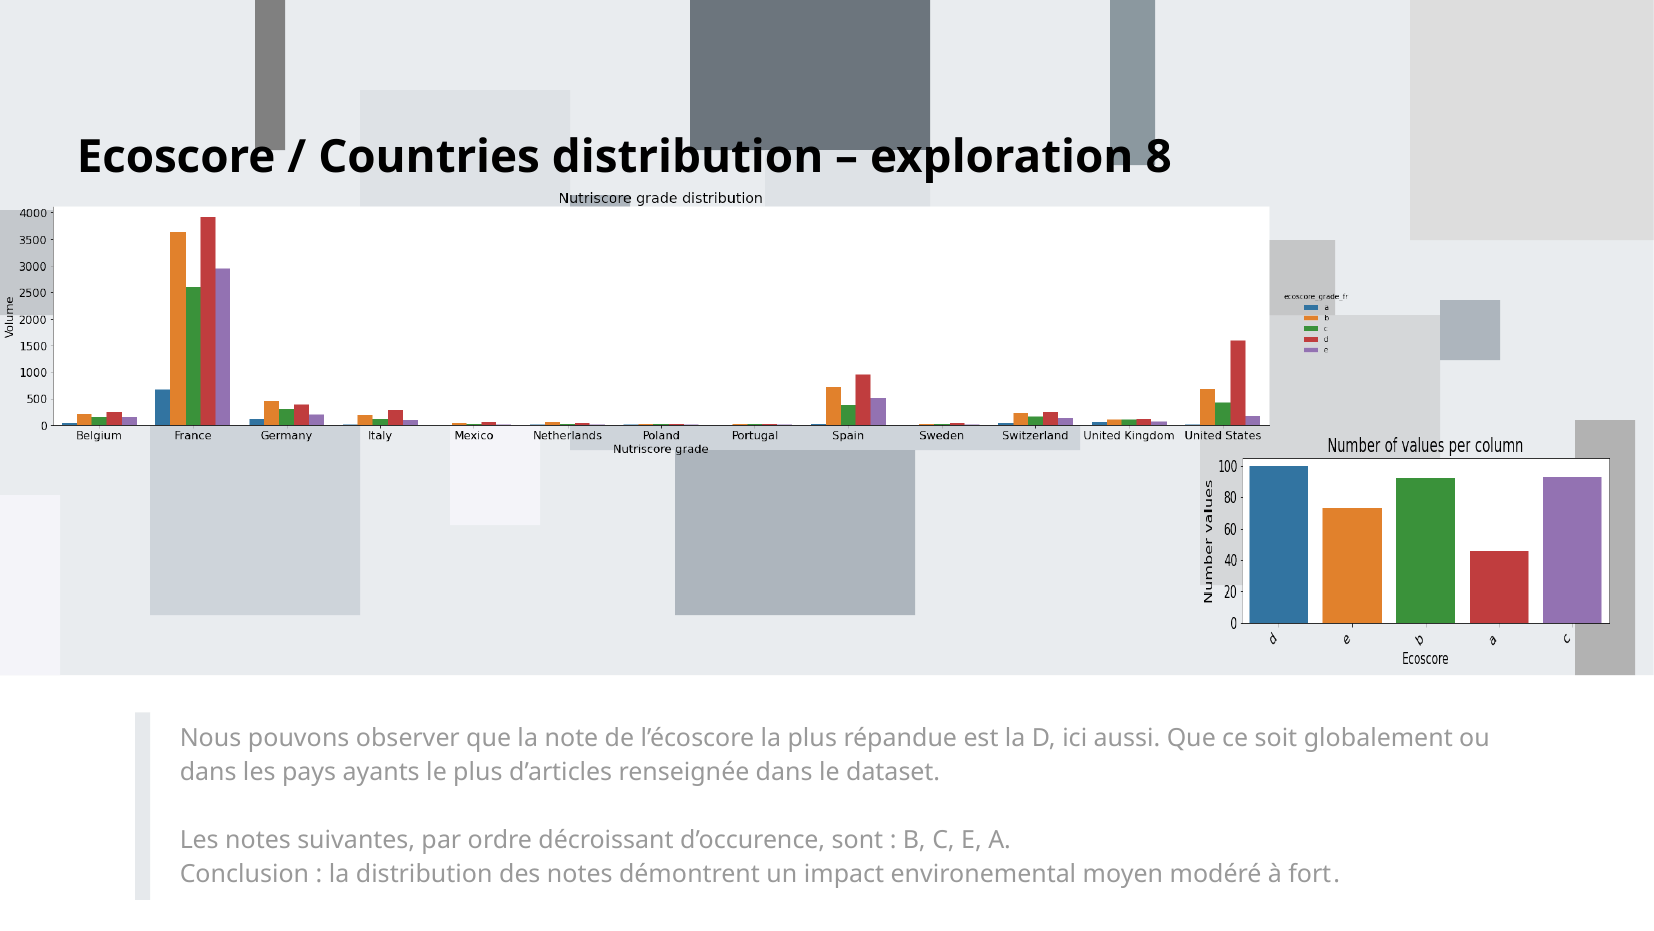

# Ecoscore / Countries distribution – exploration 8
Nous pouvons observer que la note de l’écoscore la plus répandue est la D, ici aussi. Que ce soit globalement ou dans les pays ayants le plus d’articles renseignée dans le dataset.
Les notes suivantes, par ordre décroissant d’occurence, sont : B, C, E, A.
Conclusion : la distribution des notes démontrent un impact environemental moyen modéré à fort.